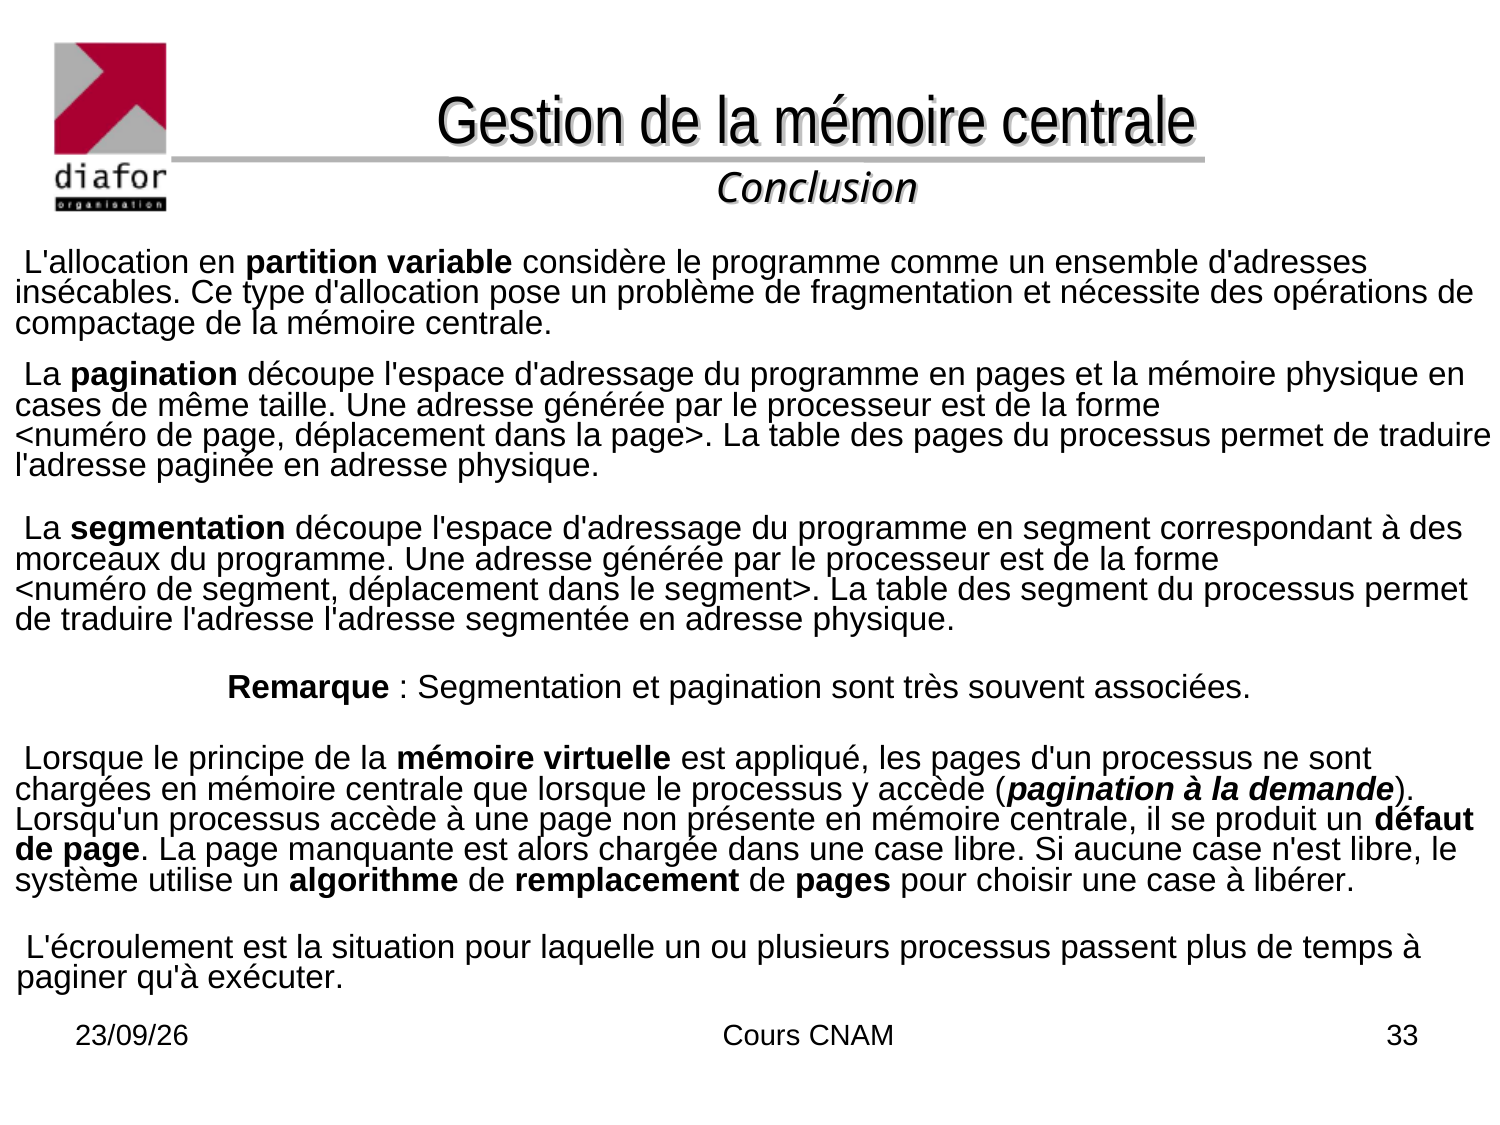

# Gestion de la mémoire centrale Conclusion
 L'allocation en partition variable considère le programme comme un ensemble d'adresses
insécables. Ce type d'allocation pose un problème de fragmentation et nécessite des opérations de
compactage de la mémoire centrale.
 La pagination découpe l'espace d'adressage du programme en pages et la mémoire physique en
cases de même taille. Une adresse générée par le processeur est de la forme
<numéro de page, déplacement dans la page>. La table des pages du processus permet de traduire
l'adresse paginée en adresse physique.
 La segmentation découpe l'espace d'adressage du programme en segment correspondant à des
morceaux du programme. Une adresse générée par le processeur est de la forme
<numéro de segment, déplacement dans le segment>. La table des segment du processus permet
de traduire l'adresse l'adresse segmentée en adresse physique.
Remarque : Segmentation et pagination sont très souvent associées.
 Lorsque le principe de la mémoire virtuelle est appliqué, les pages d'un processus ne sont
chargées en mémoire centrale que lorsque le processus y accède (pagination à la demande).
Lorsqu'un processus accède à une page non présente en mémoire centrale, il se produit un défaut
de page. La page manquante est alors chargée dans une case libre. Si aucune case n'est libre, le
système utilise un algorithme de remplacement de pages pour choisir une case à libérer.
 L'écroulement est la situation pour laquelle un ou plusieurs processus passent plus de temps à
paginer qu'à exécuter.
Cours CNAM
33